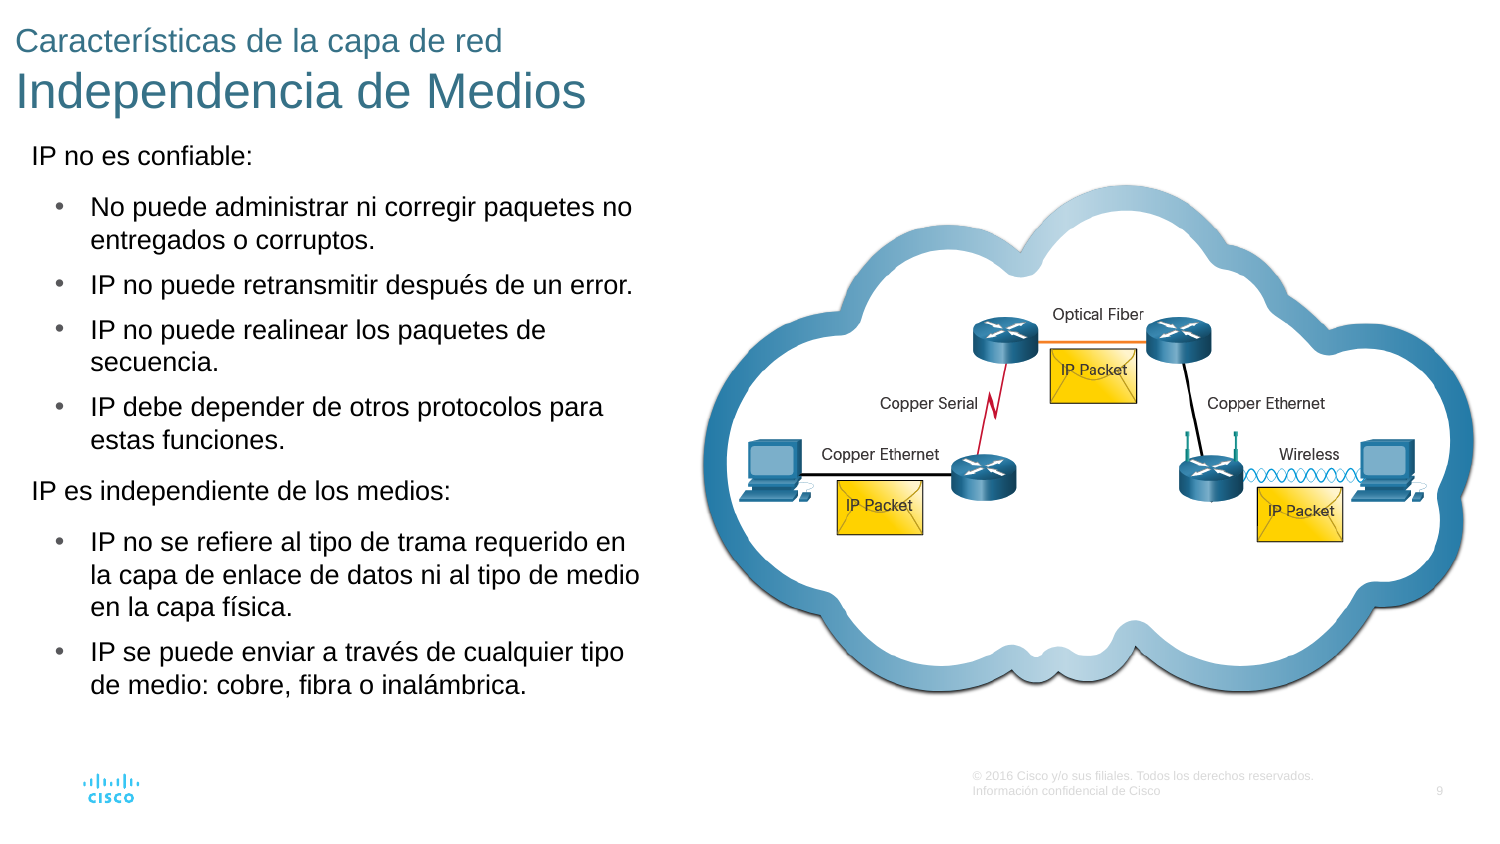

# Características de la capa de red Independencia de Medios
IP no es confiable:
No puede administrar ni corregir paquetes no entregados o corruptos.
IP no puede retransmitir después de un error.
IP no puede realinear los paquetes de secuencia.
IP debe depender de otros protocolos para estas funciones.
IP es independiente de los medios:
IP no se refiere al tipo de trama requerido en la capa de enlace de datos ni al tipo de medio en la capa física.
IP se puede enviar a través de cualquier tipo de medio: cobre, fibra o inalámbrica.